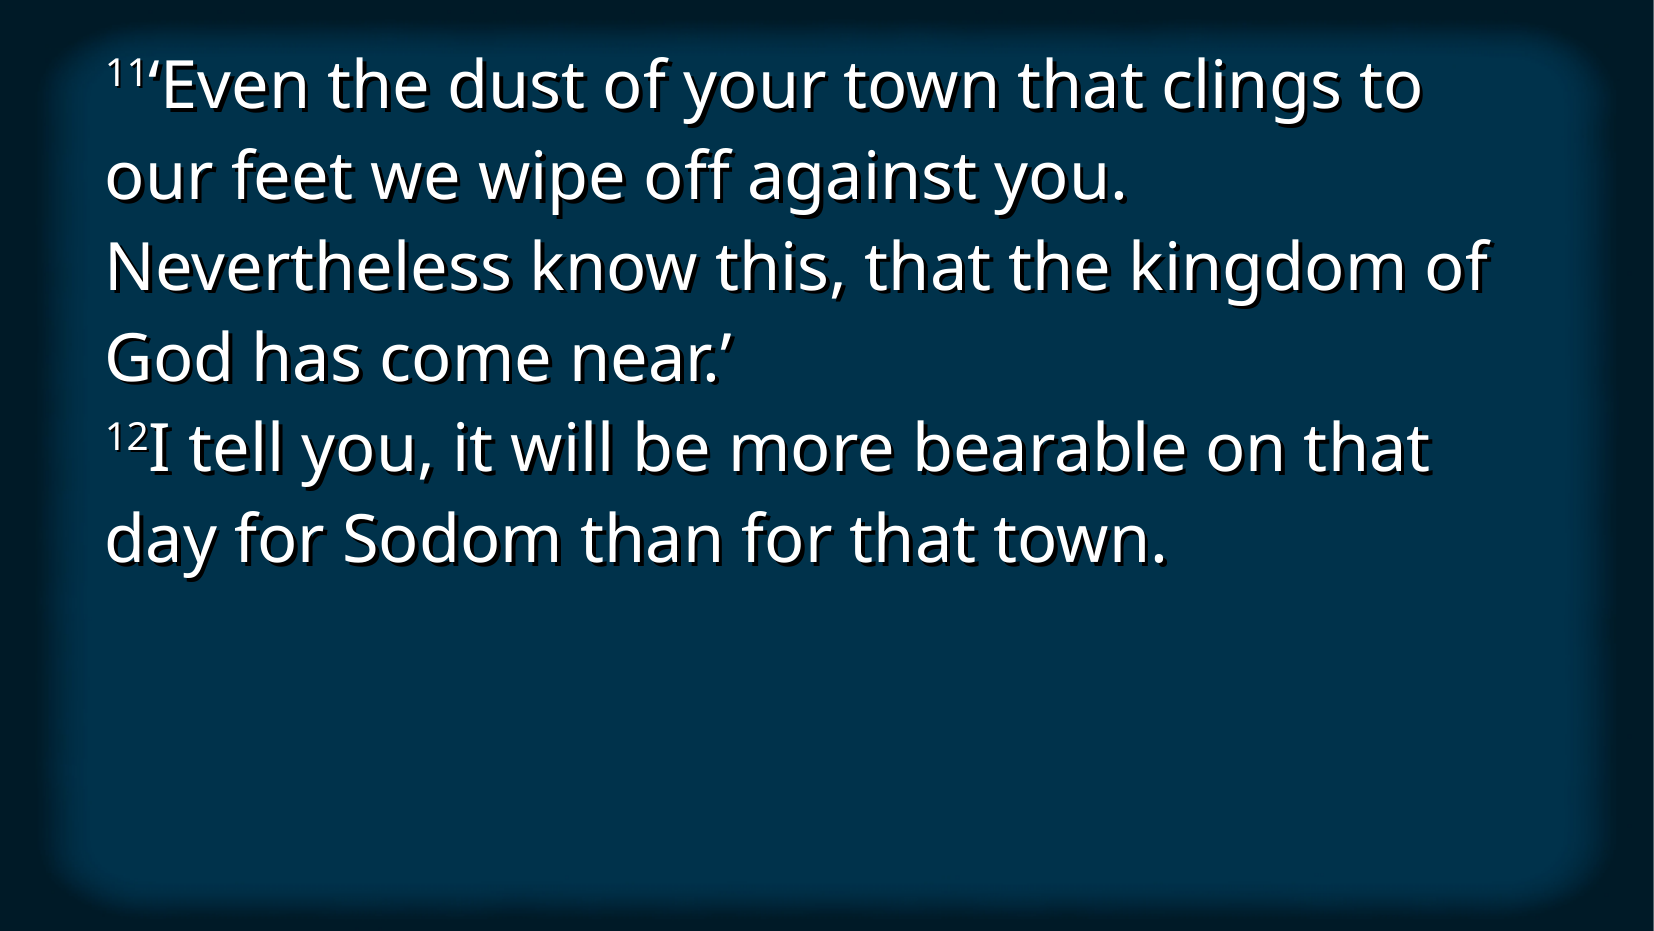

11‘Even the dust of your town that clings to our feet we wipe off against you. Nevertheless know this, that the kingdom of God has come near.’
12I tell you, it will be more bearable on that day for Sodom than for that town.